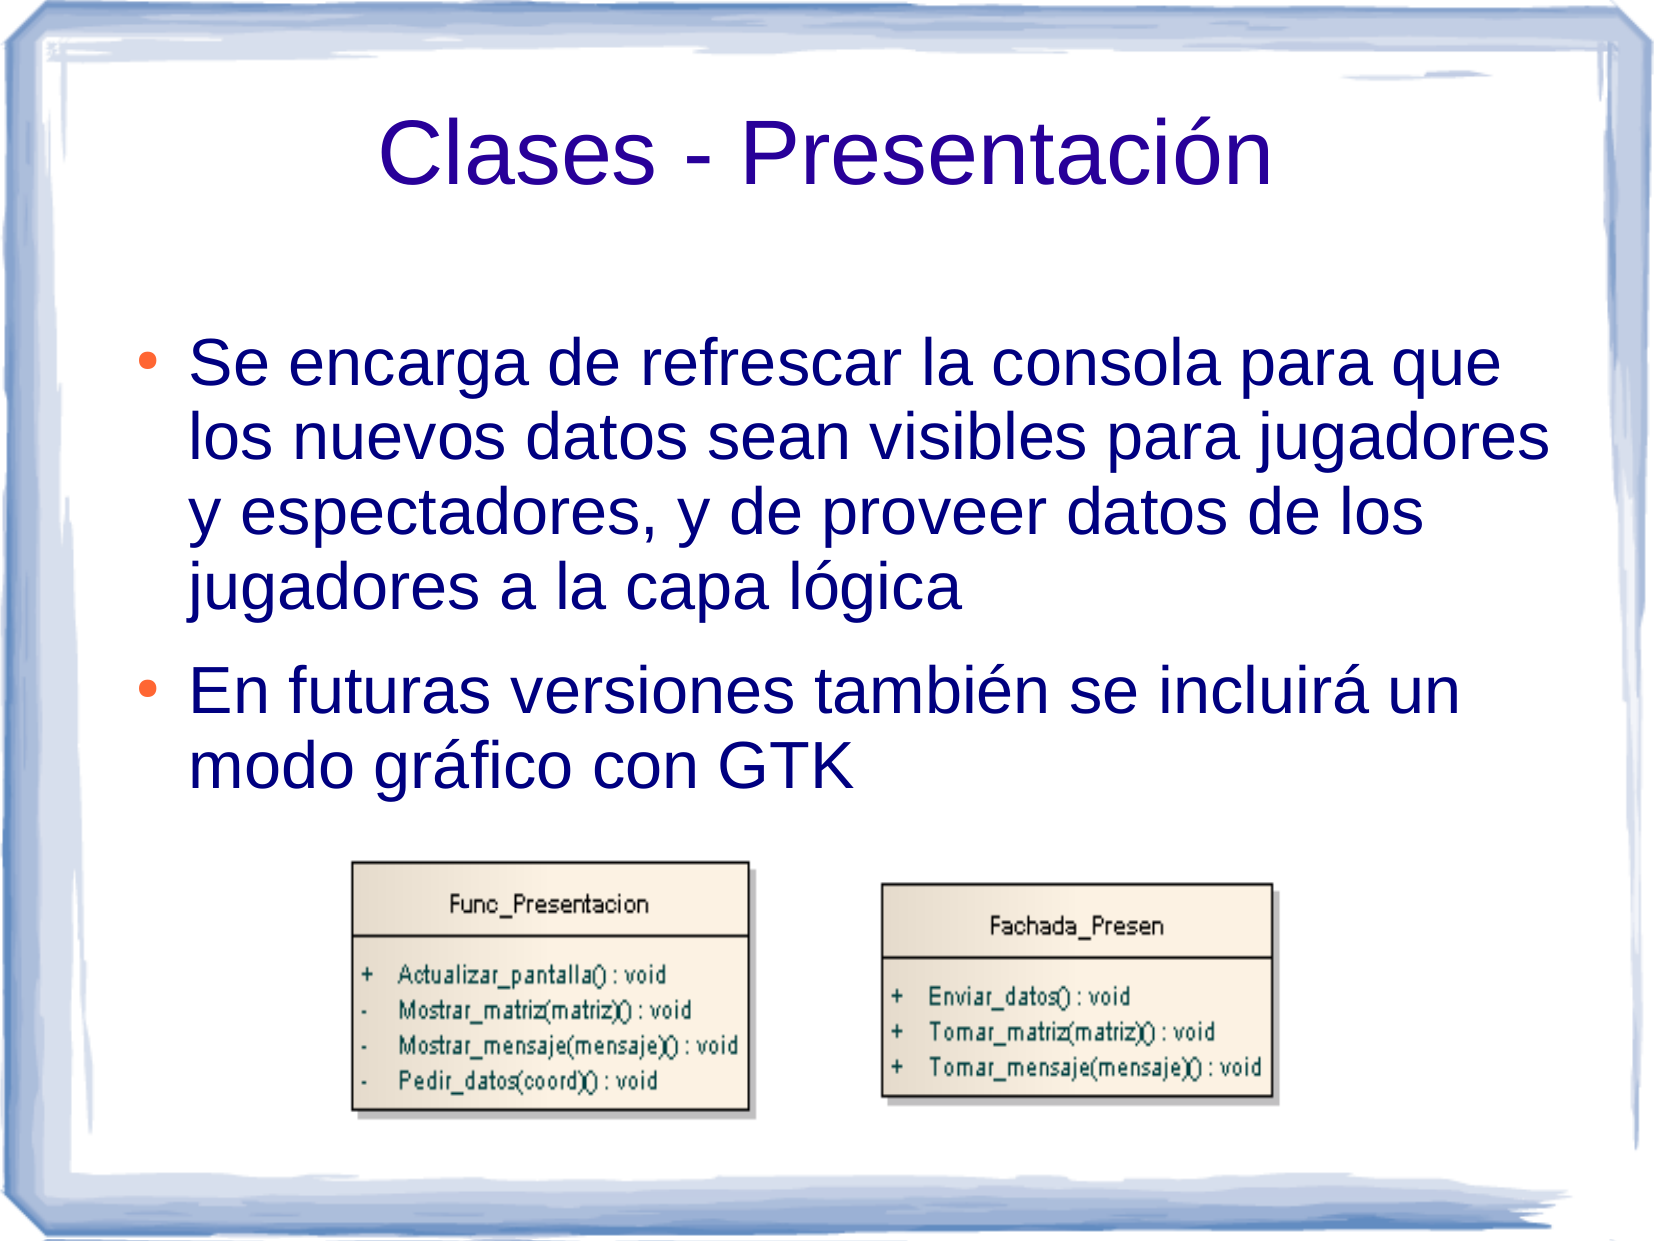

# Clases - Presentación
Se encarga de refrescar la consola para que los nuevos datos sean visibles para jugadores y espectadores, y de proveer datos de los jugadores a la capa lógica
En futuras versiones también se incluirá un modo gráfico con GTK